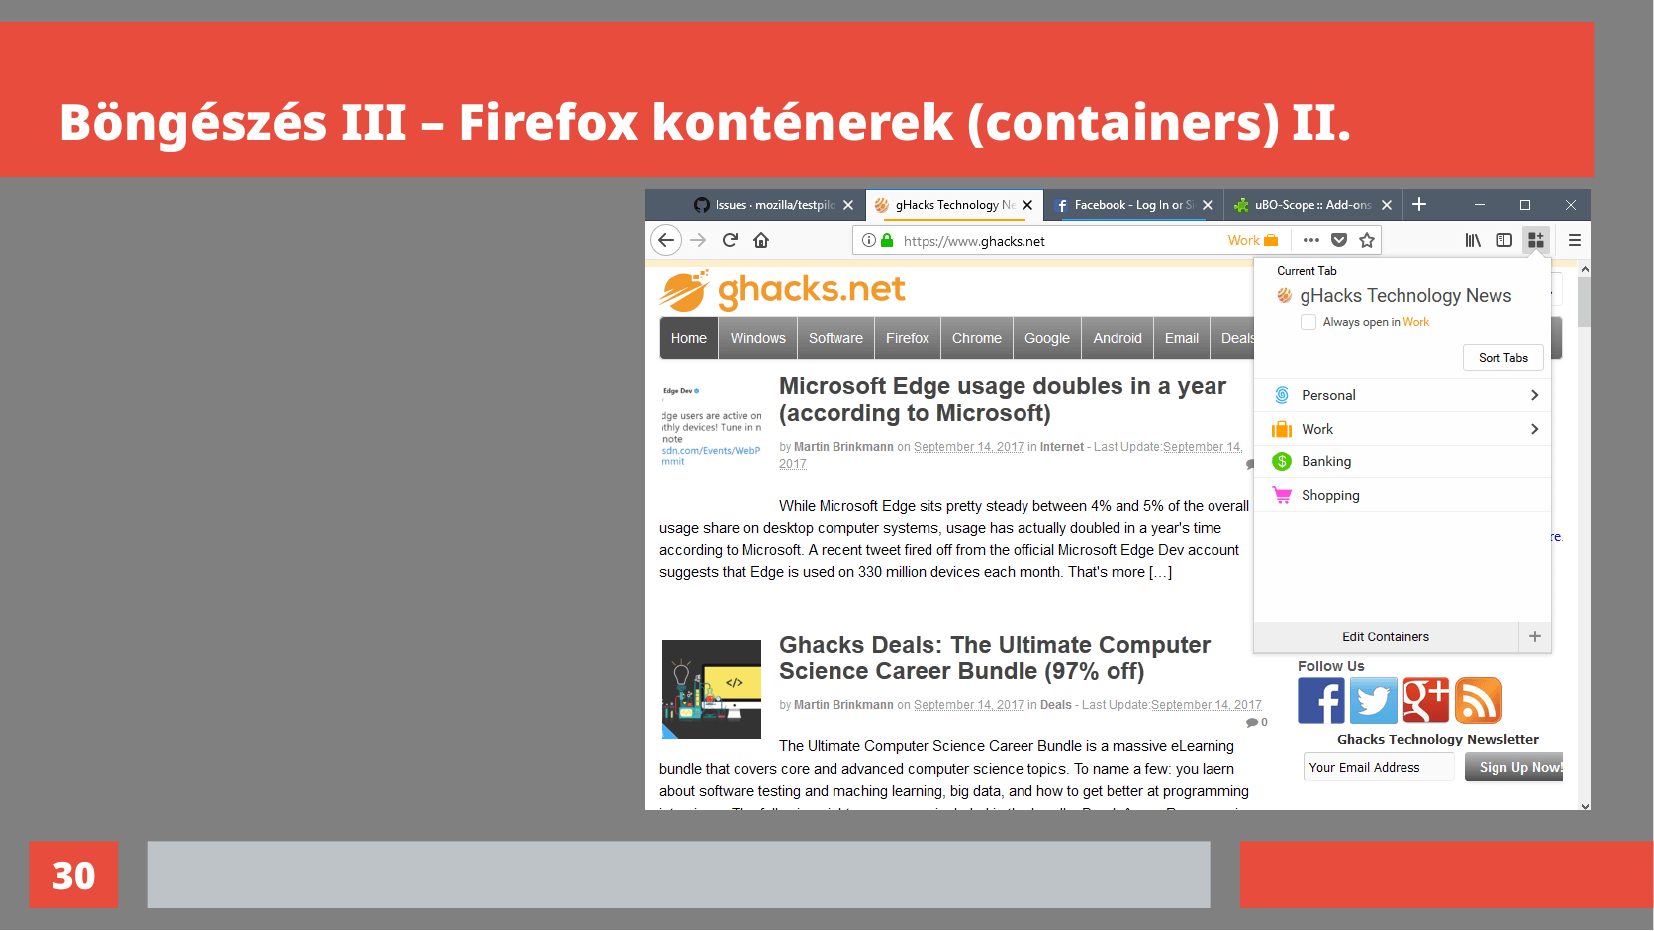

# Böngészés III – Firefox konténerek (containers) II.
30